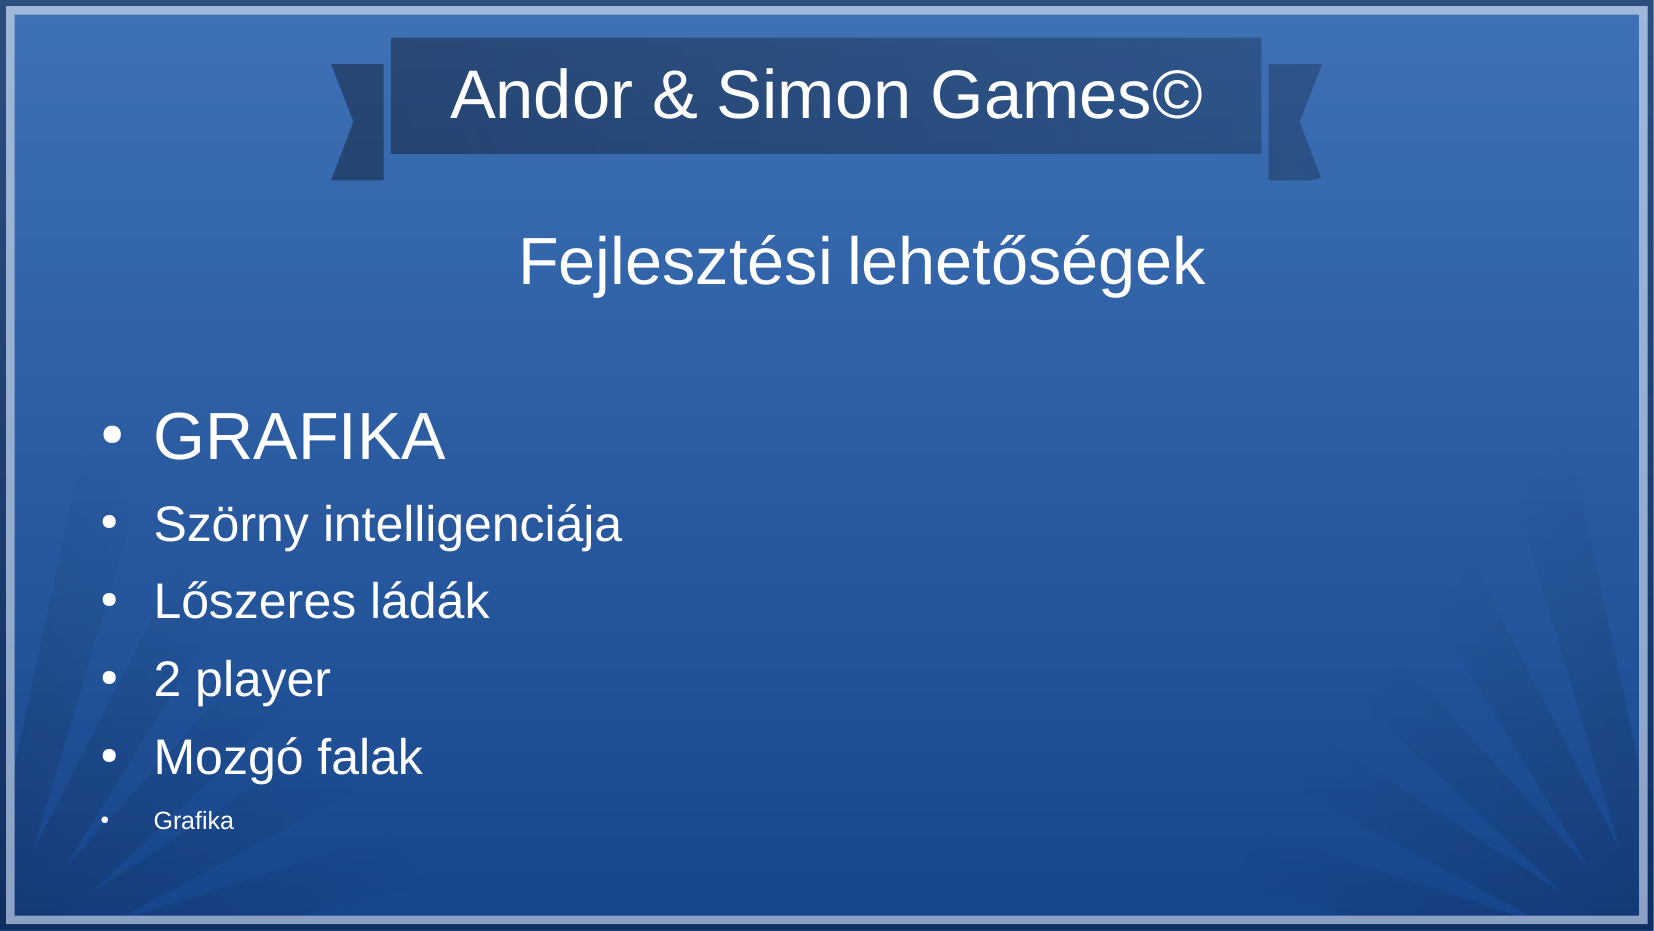

# Andor & Simon Games©
Fejlesztési lehetőségek
GRAFIKA
Szörny intelligenciája
Lőszeres ládák
2 player
Mozgó falak
Grafika